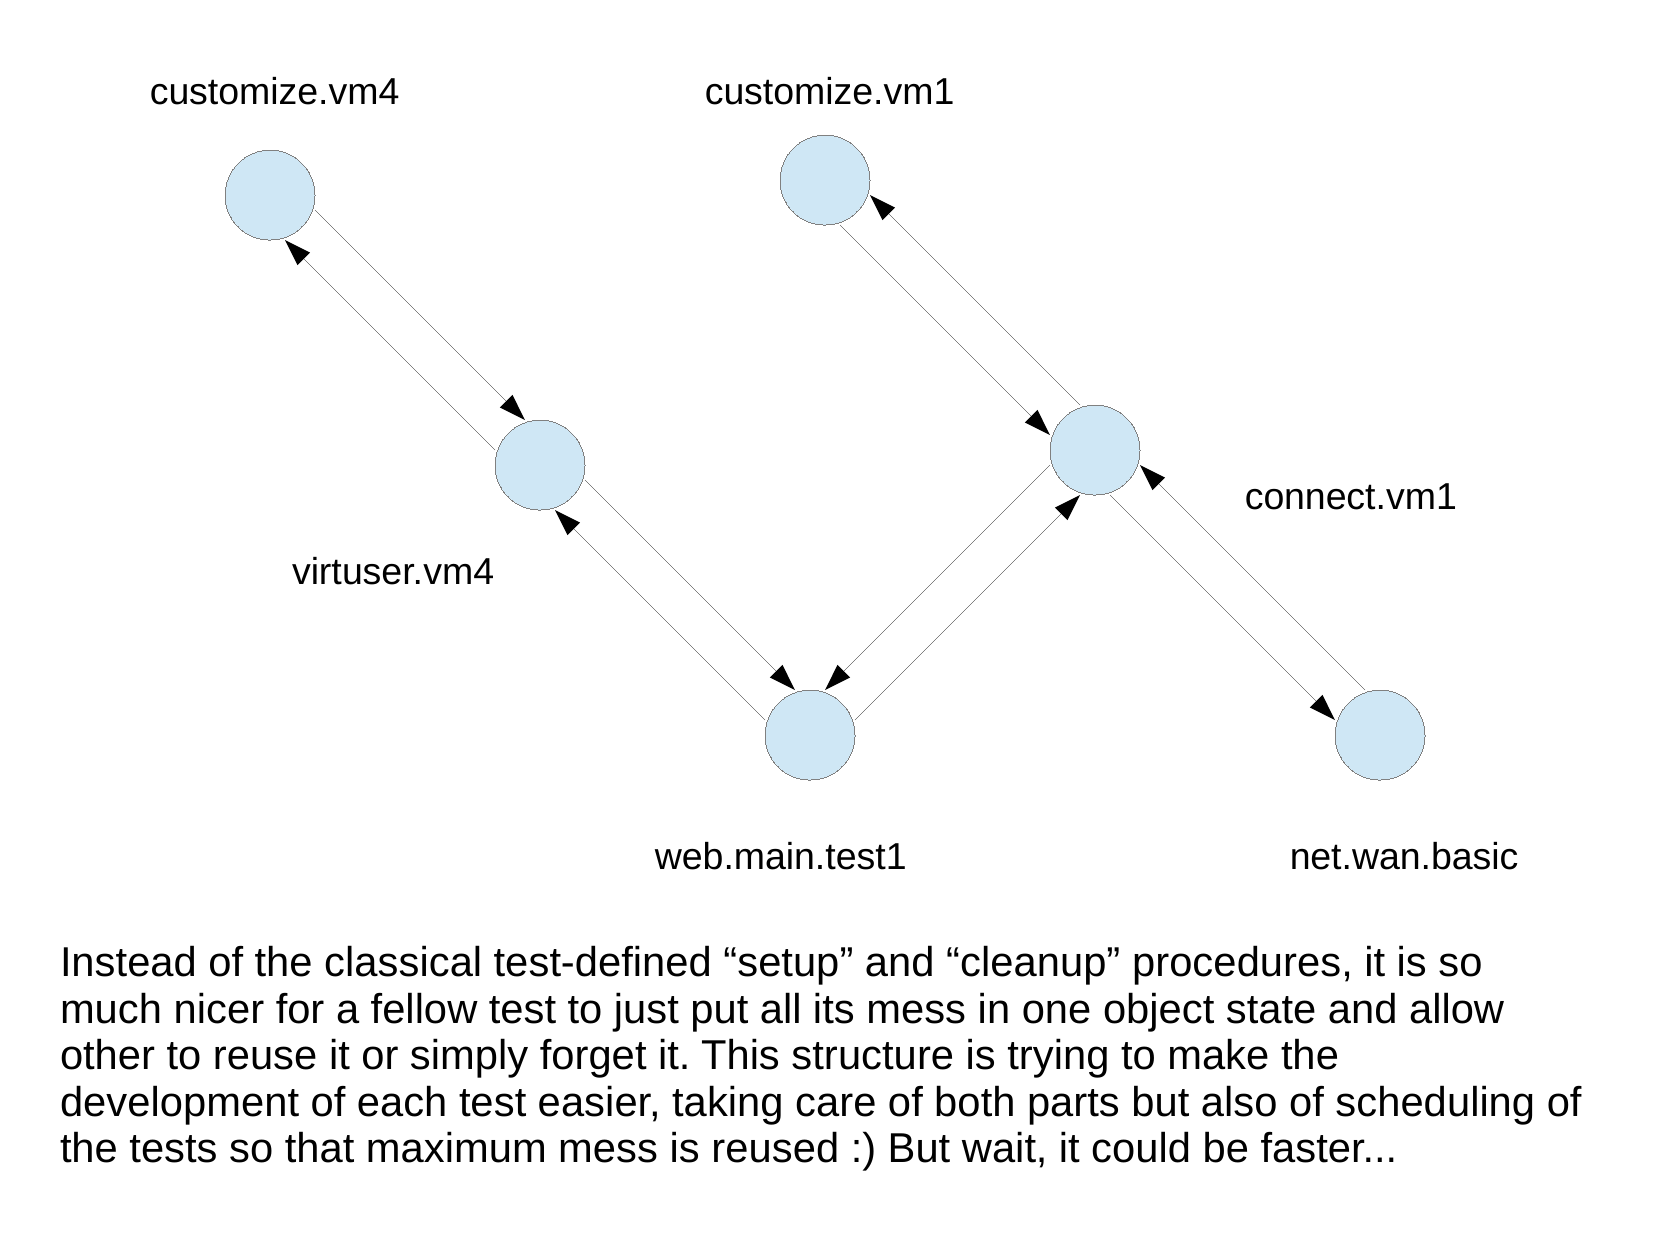

customize.vm4
customize.vm1
connect.vm1
virtuser.vm4
web.main.test1
net.wan.basic
# Instead of the classical test-defined “setup” and “cleanup” procedures, it is so much nicer for a fellow test to just put all its mess in one object state and allow other to reuse it or simply forget it. This structure is trying to make the development of each test easier, taking care of both parts but also of scheduling of the tests so that maximum mess is reused :) But wait, it could be faster...